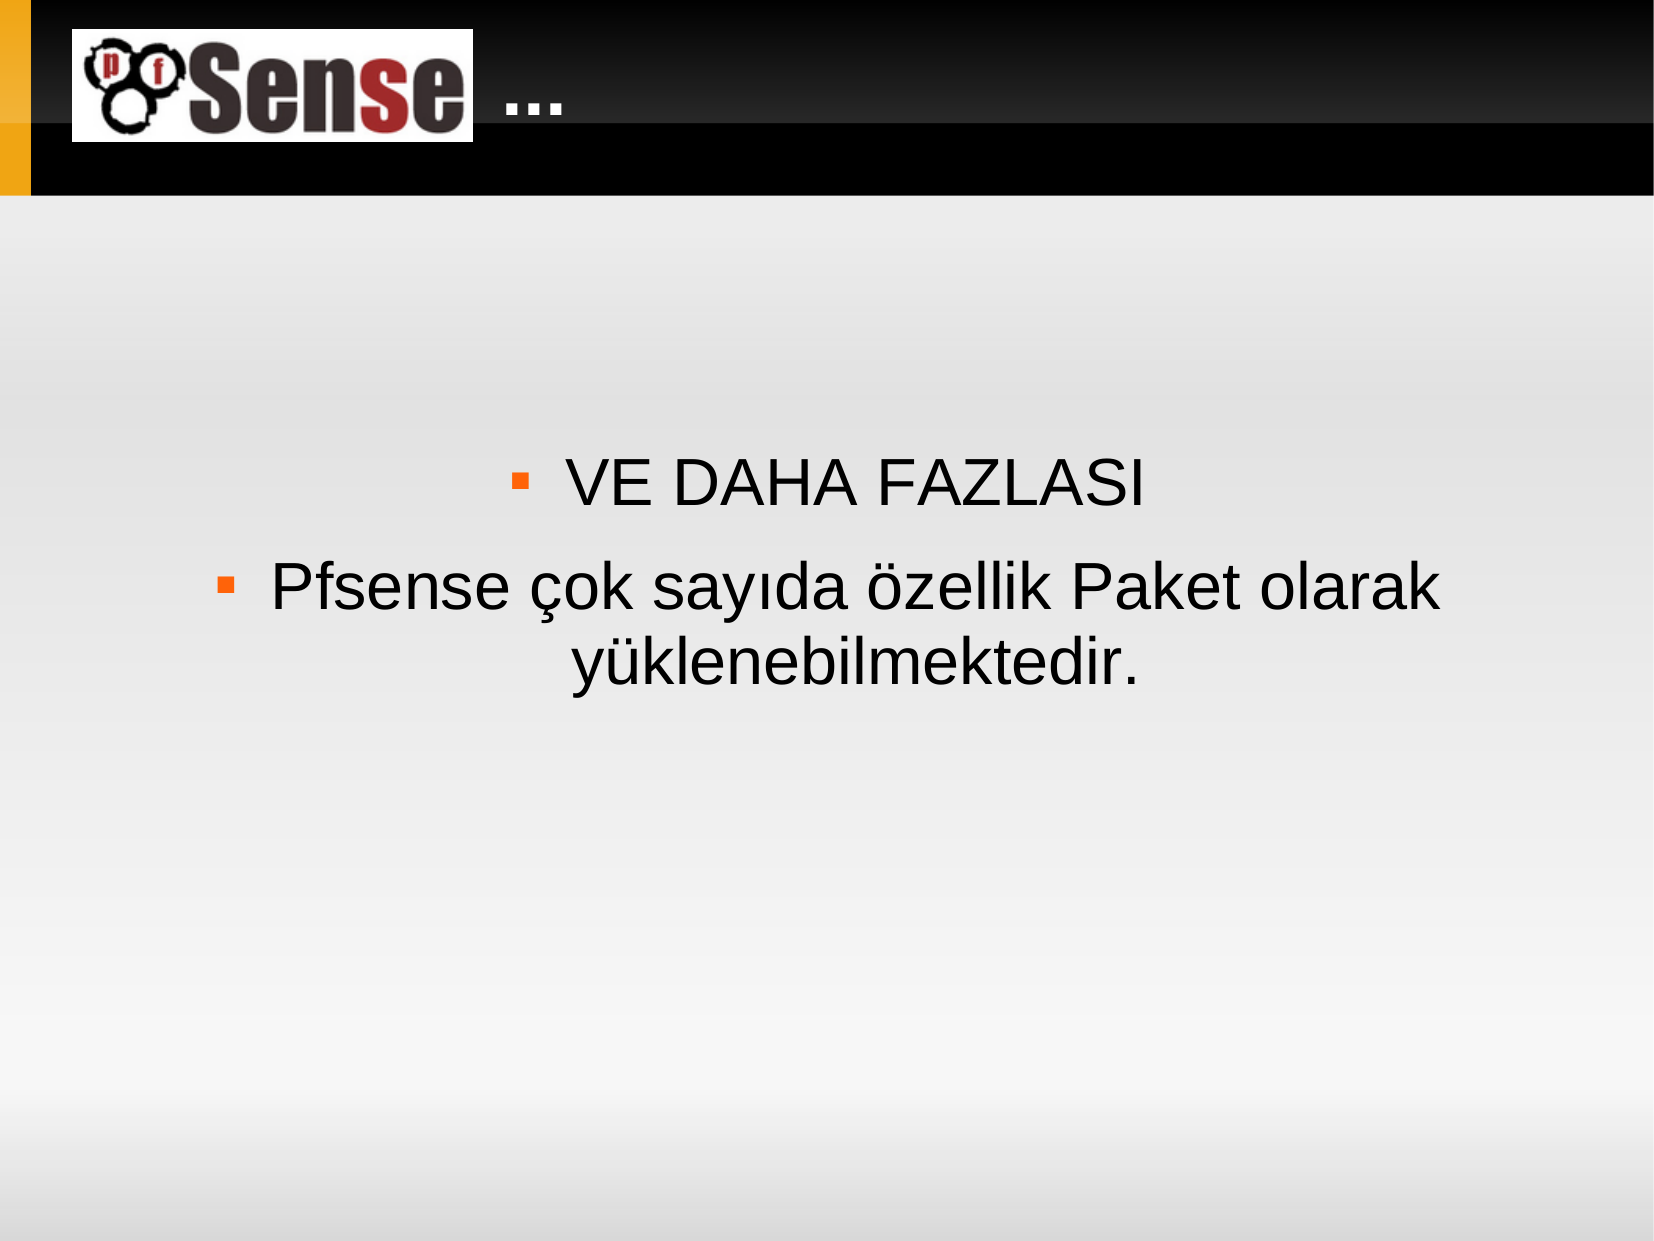

# ...
VE DAHA FAZLASI
Pfsense çok sayıda özellik Paket olarak yüklenebilmektedir.